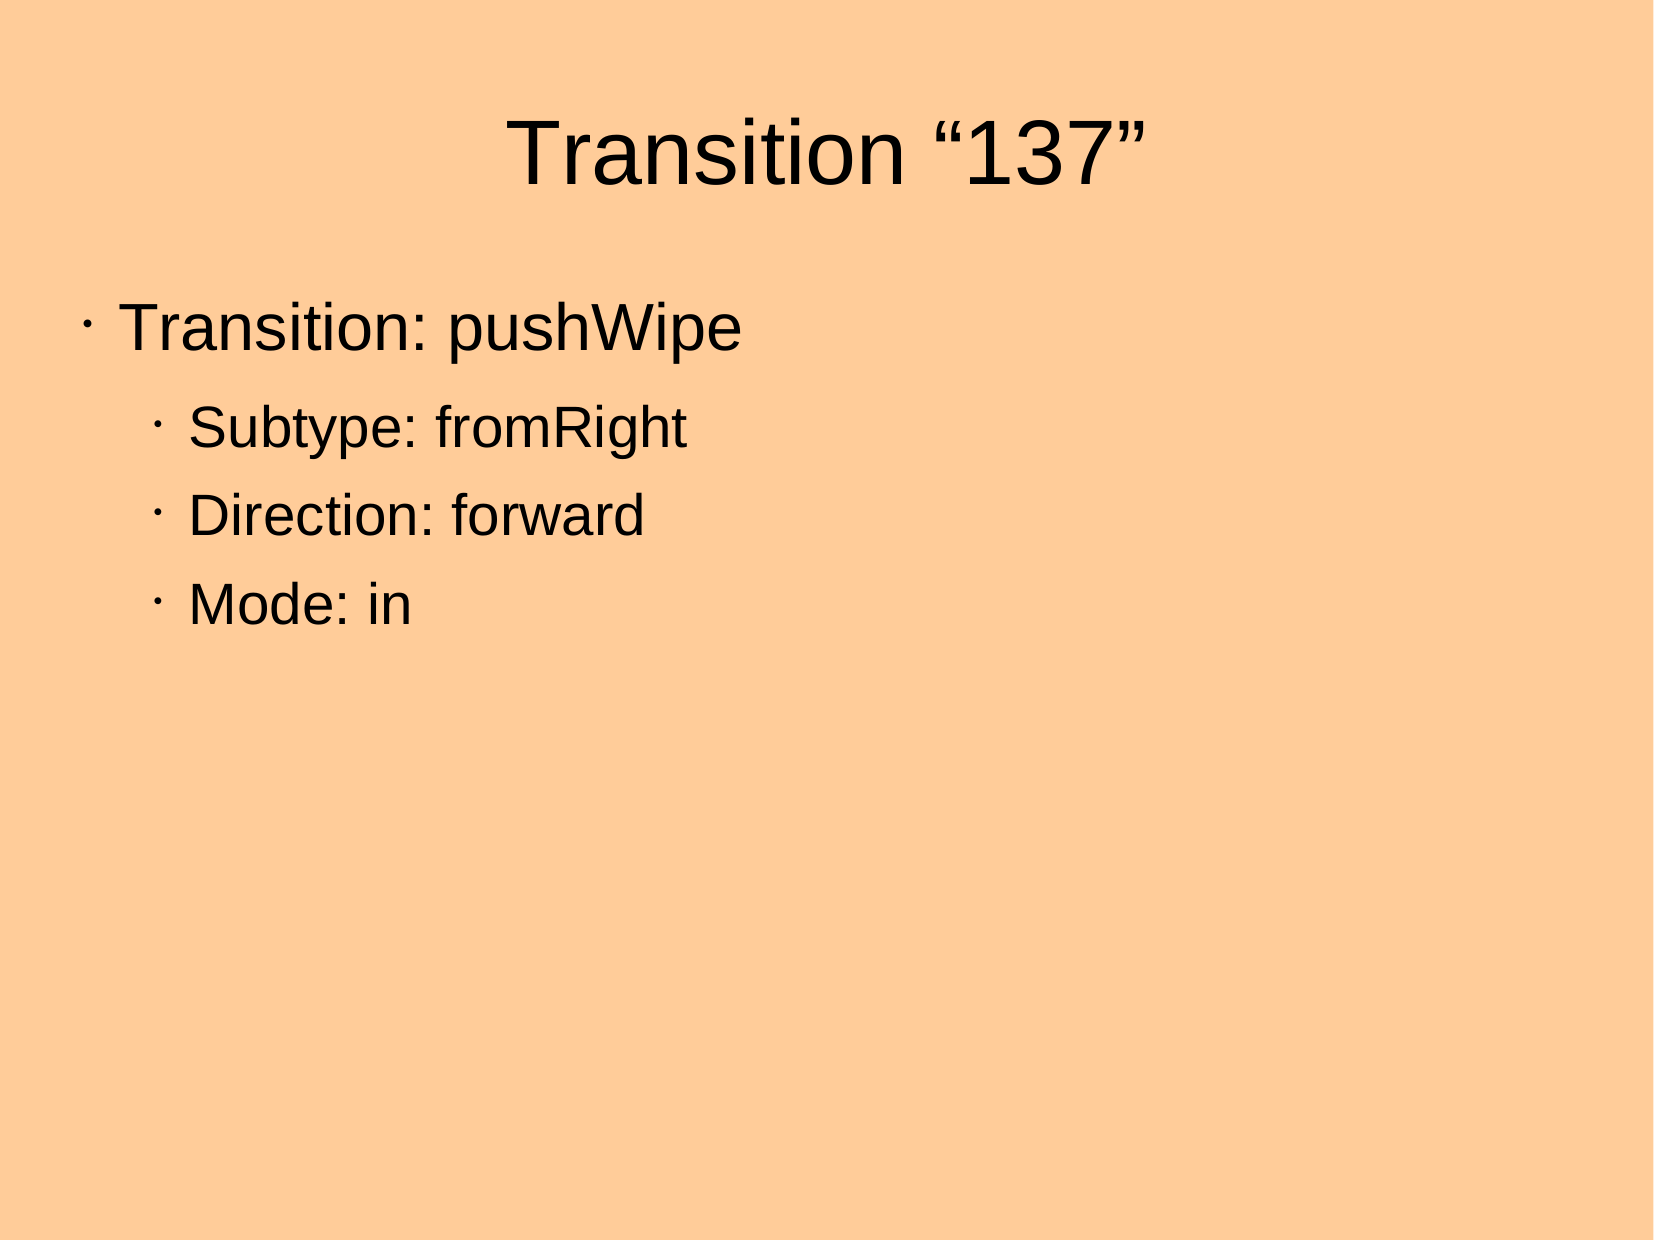

# Transition “137”
Transition: pushWipe
Subtype: fromRight
Direction: forward
Mode: in